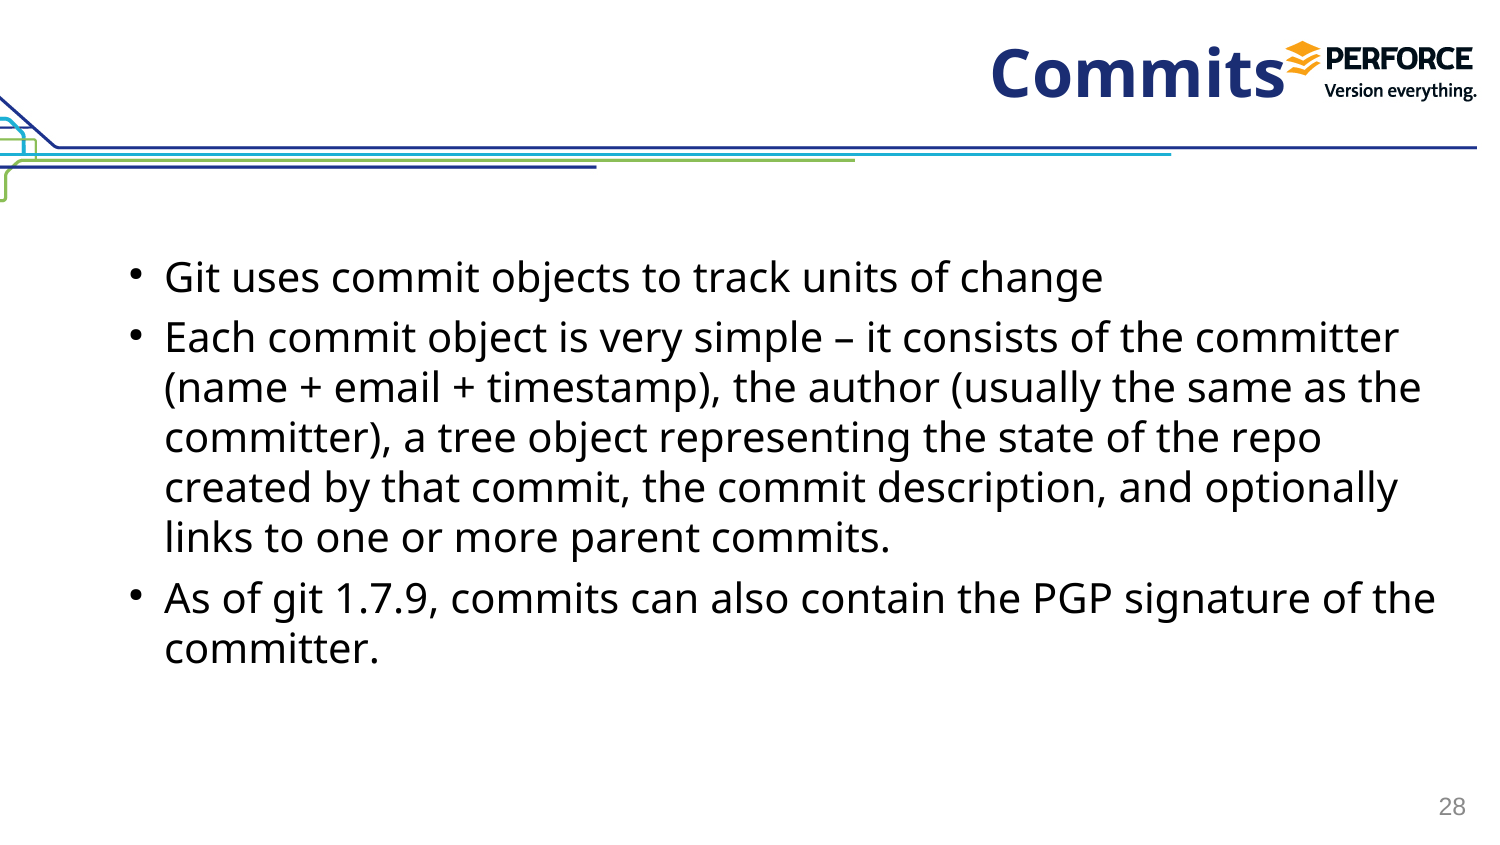

# Commits
Git uses commit objects to track units of change
Each commit object is very simple – it consists of the committer (name + email + timestamp), the author (usually the same as the committer), a tree object representing the state of the repo created by that commit, the commit description, and optionally links to one or more parent commits.
As of git 1.7.9, commits can also contain the PGP signature of the committer.